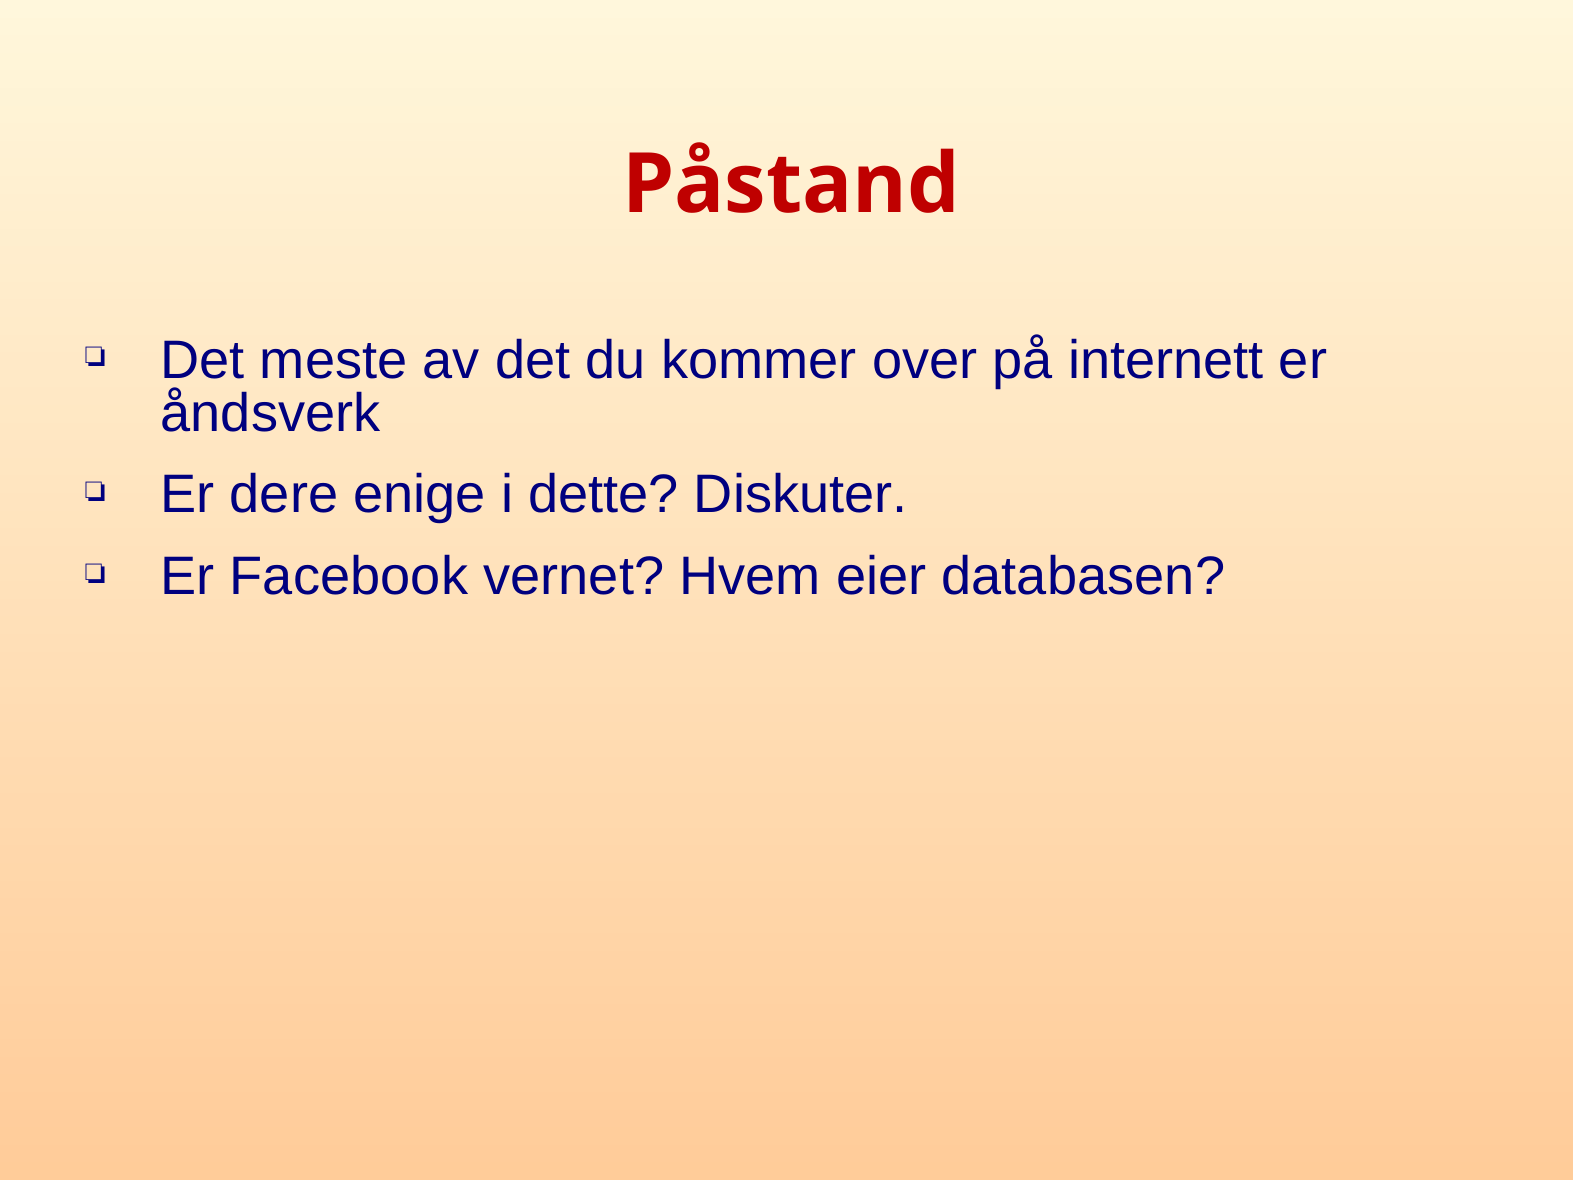

# Påstand
Det meste av det du kommer over på internett er åndsverk
Er dere enige i dette? Diskuter.
Er Facebook vernet? Hvem eier databasen?